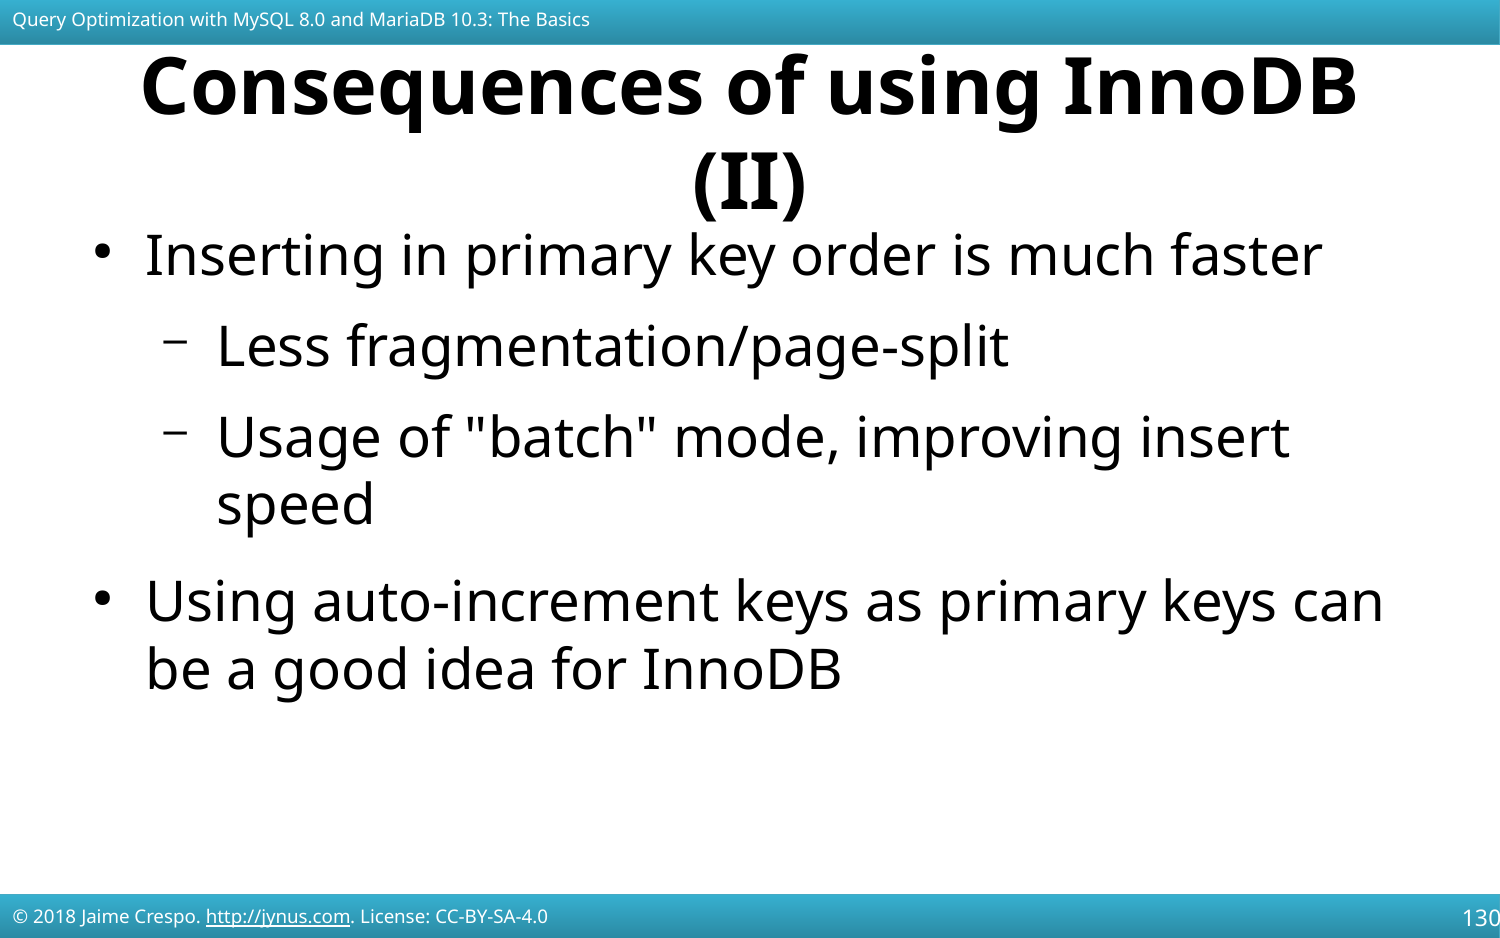

# Consequences of using InnoDB (II)
Inserting in primary key order is much faster
Less fragmentation/page-split
Usage of "batch" mode, improving insert speed
Using auto-increment keys as primary keys can be a good idea for InnoDB